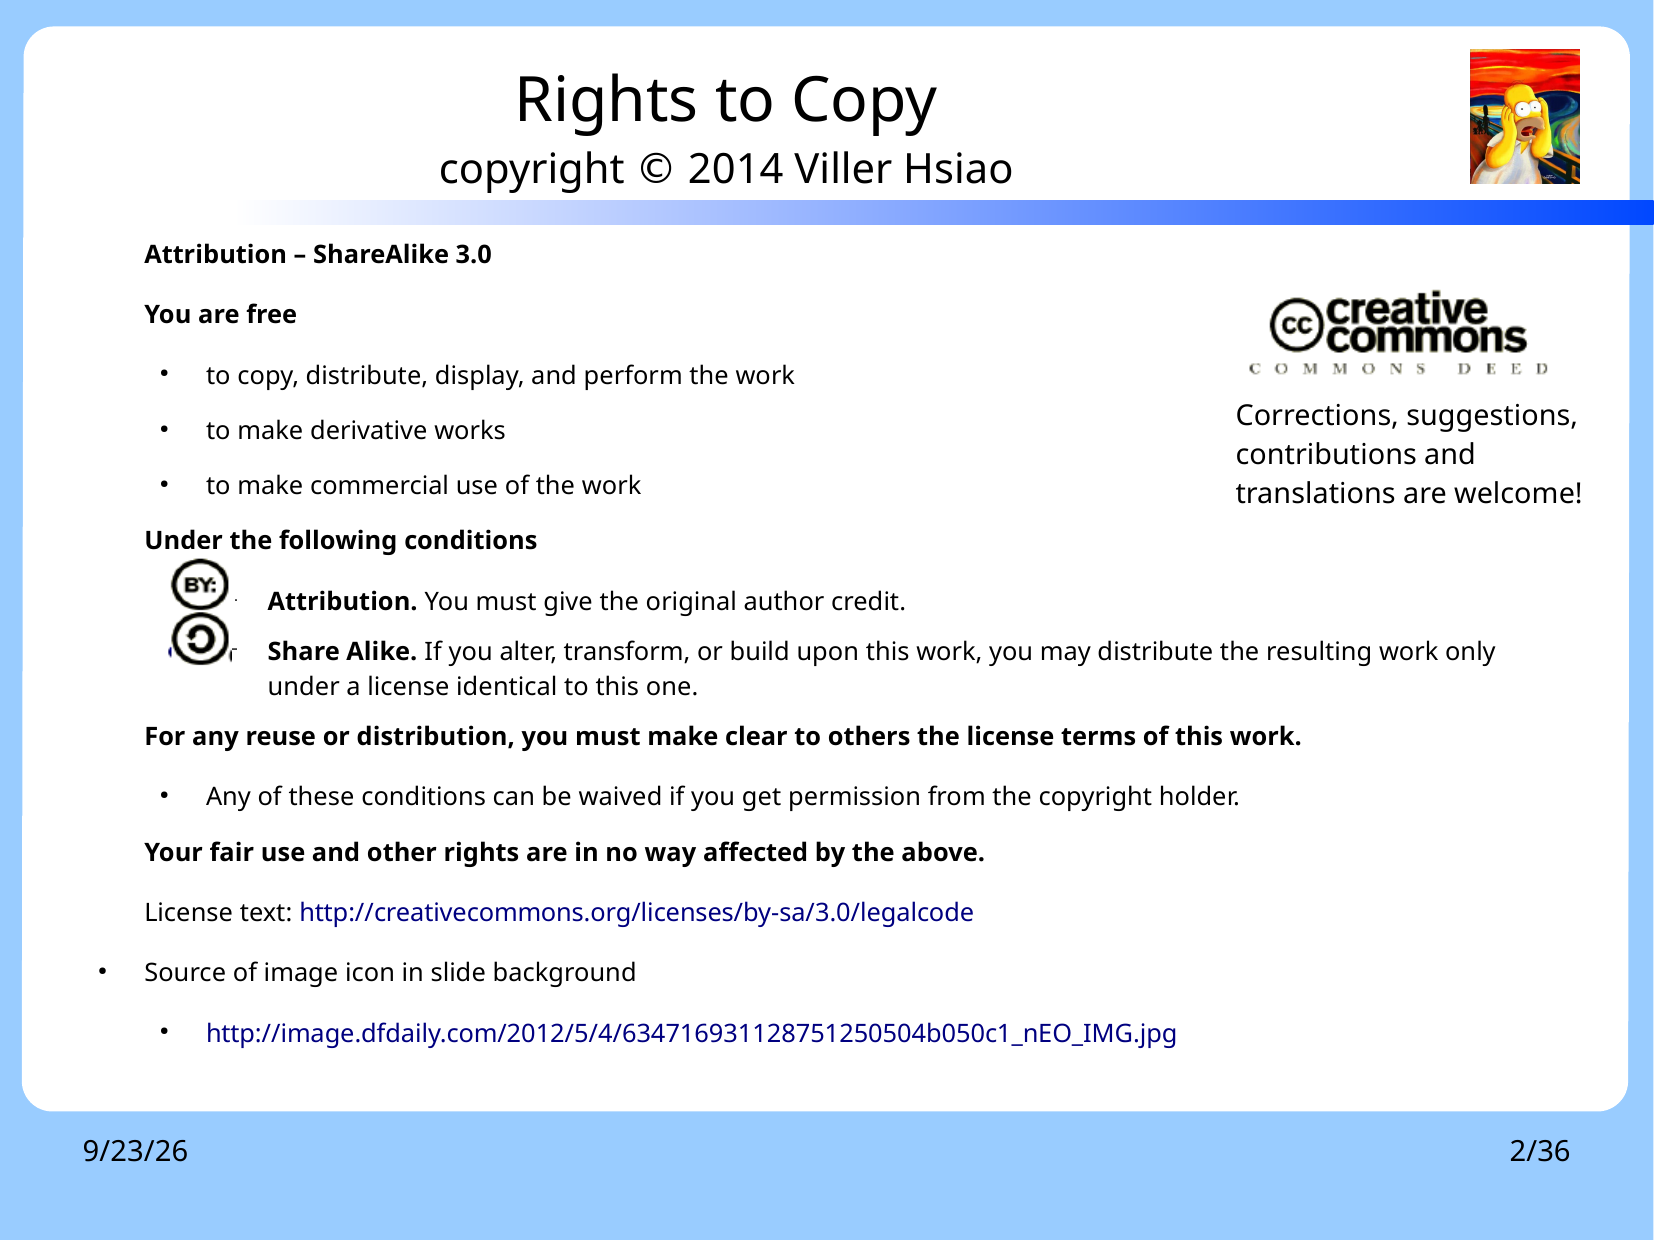

Rights to Copy
copyright © 2014 Viller Hsiao
# Attribution – ShareAlike 3.0
You are free
to copy, distribute, display, and perform the work
to make derivative works
to make commercial use of the work
Under the following conditions
Attribution. You must give the original author credit.
Share Alike. If you alter, transform, or build upon this work, you may distribute the resulting work only under a license identical to this one.
For any reuse or distribution, you must make clear to others the license terms of this work.
Any of these conditions can be waived if you get permission from the copyright holder.
Your fair use and other rights are in no way affected by the above.
License text: http://creativecommons.org/licenses/by-sa/3.0/legalcode
Source of image icon in slide background
http://image.dfdaily.com/2012/5/4/634716931128751250504b050c1_nEO_IMG.jpg
Corrections, suggestions, contributions and translations are welcome!
2